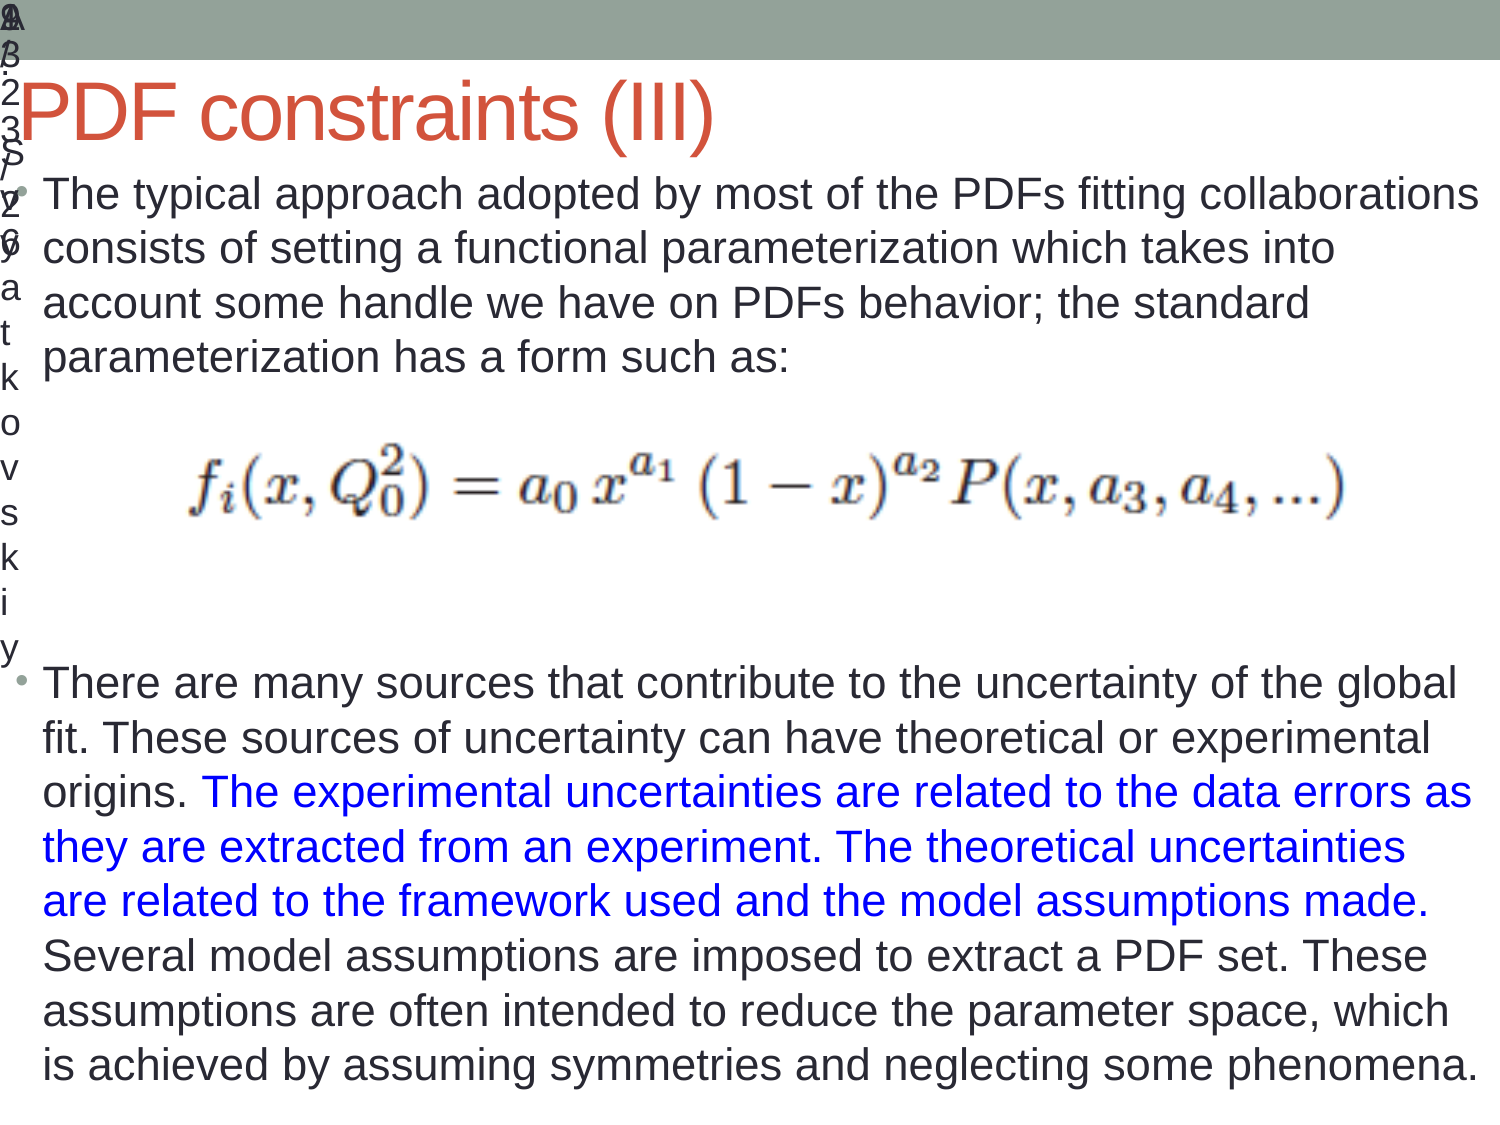

A. Svyatkovskiy
# PDF constraints (III)
The typical approach adopted by most of the PDFs fitting collaborations consists of setting a functional parameterization which takes into account some handle we have on PDFs behavior; the standard parameterization has a form such as:
There are many sources that contribute to the uncertainty of the global fit. These sources of uncertainty can have theoretical or experimental origins. The experimental uncertainties are related to the data errors as they are extracted from an experiment. The theoretical uncertainties are related to the framework used and the model assumptions made. Several model assumptions are imposed to extract a PDF set. These assumptions are often intended to reduce the parameter space, which is achieved by assuming symmetries and neglecting some phenomena.